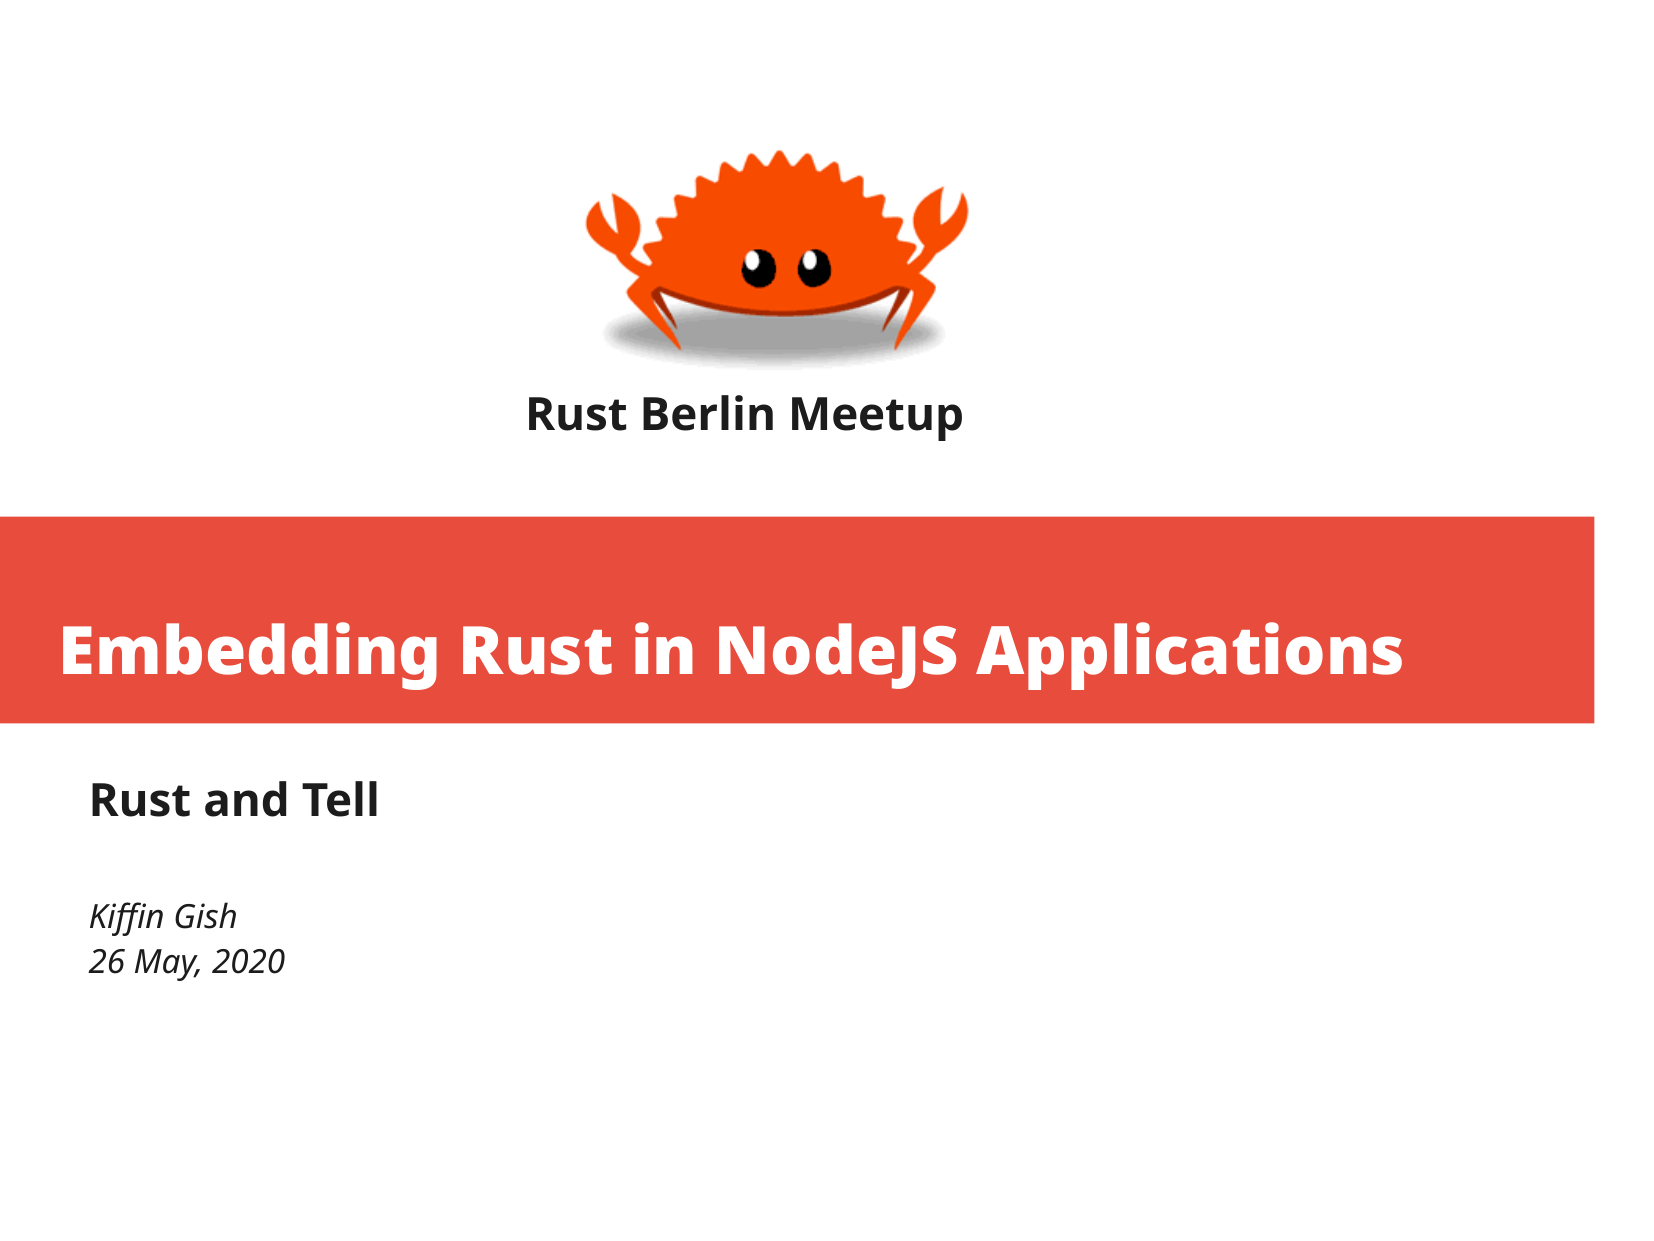

Rust Berlin Meetup
# Embedding Rust in NodeJS Applications
Rust and Tell
Kiffin Gish
26 May, 2020